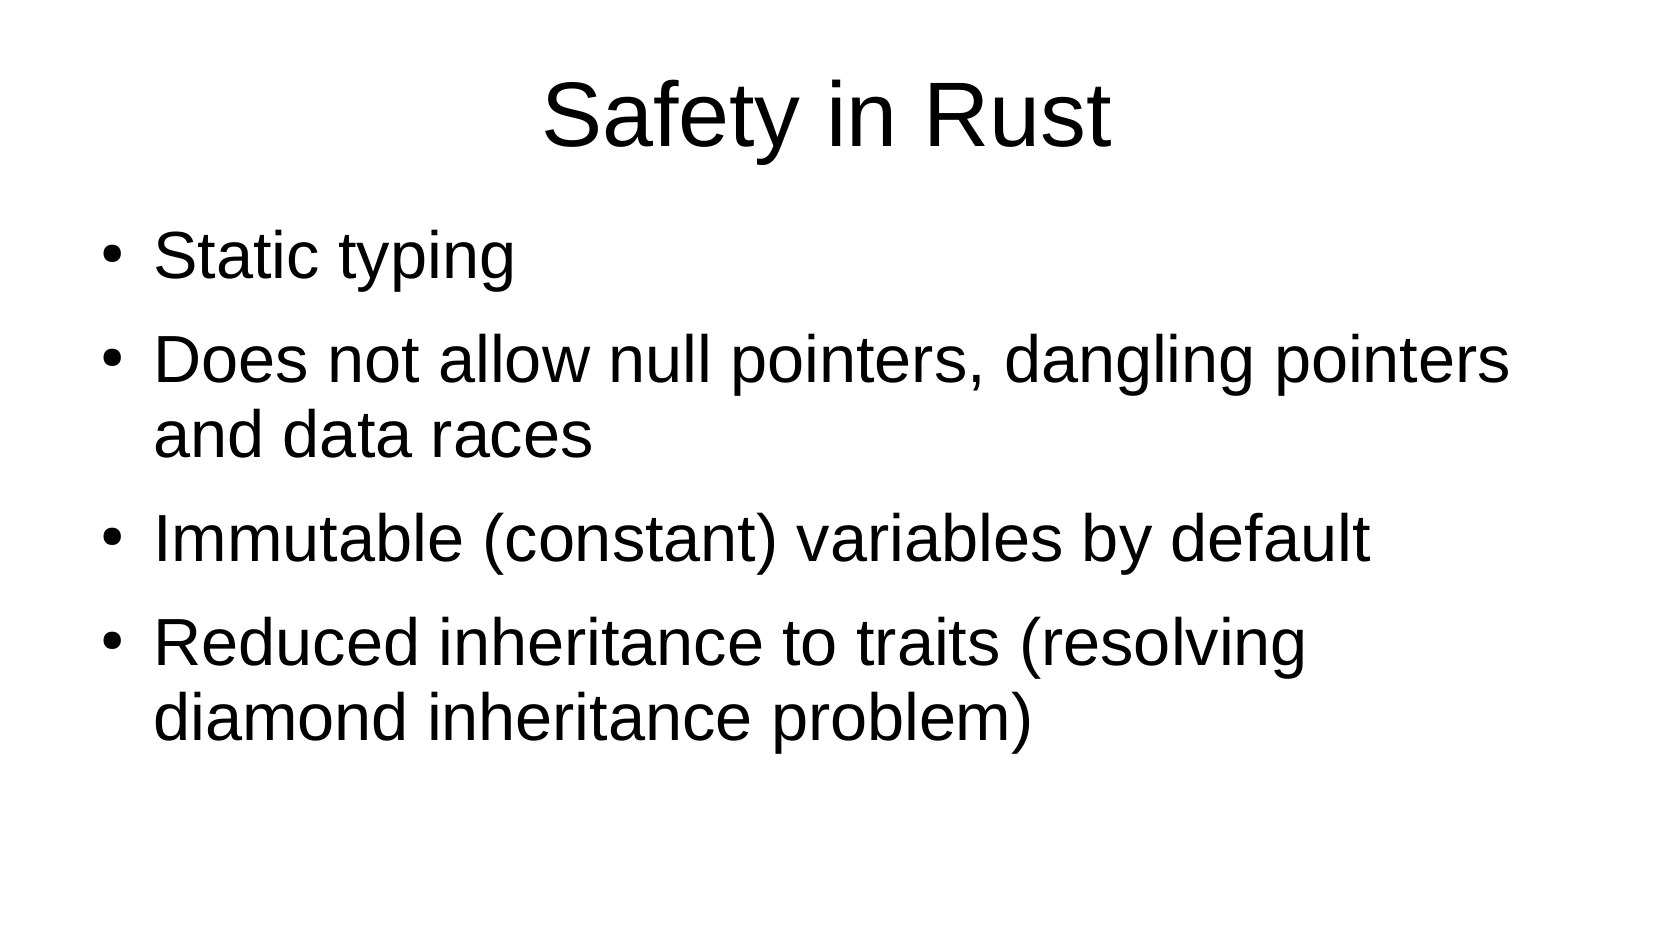

# Safety in Rust
Static typing
Does not allow null pointers, dangling pointers and data races
Immutable (constant) variables by default
Reduced inheritance to traits (resolving diamond inheritance problem)